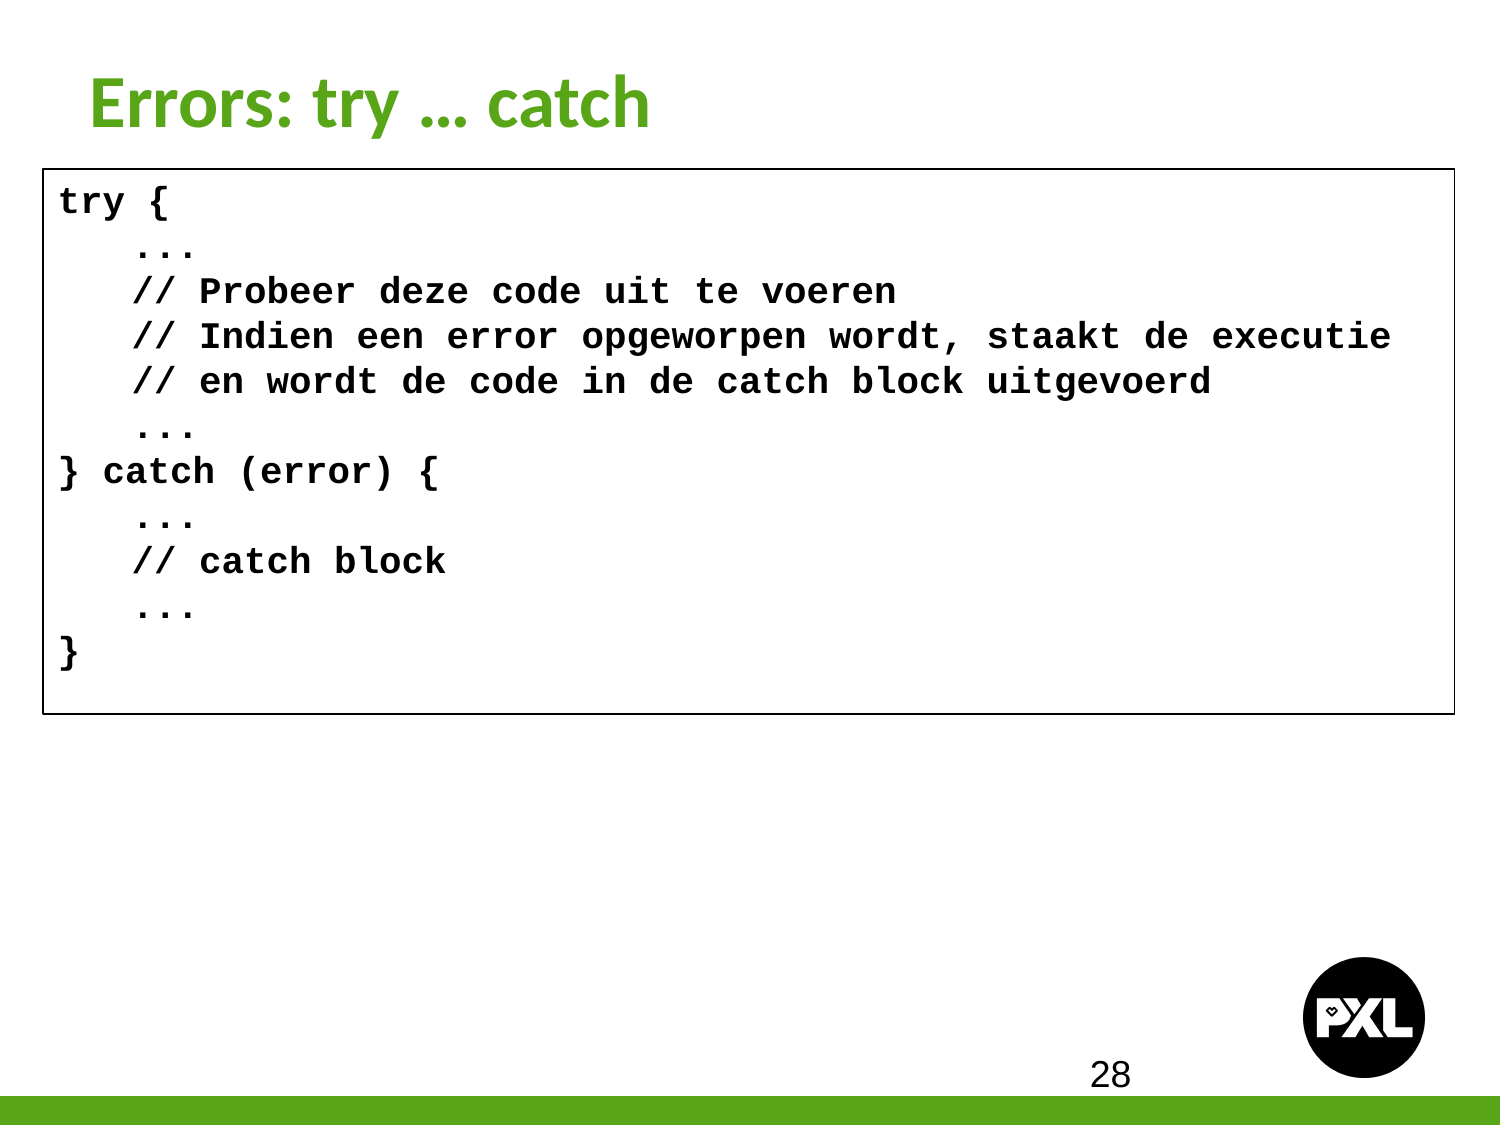

Errors: try … catch
try {
	...
	// Probeer deze code uit te voeren
	// Indien een error opgeworpen wordt, staakt de executie
	// en wordt de code in de catch block uitgevoerd
	...
} catch (error) {
	...
	// catch block
	...
}